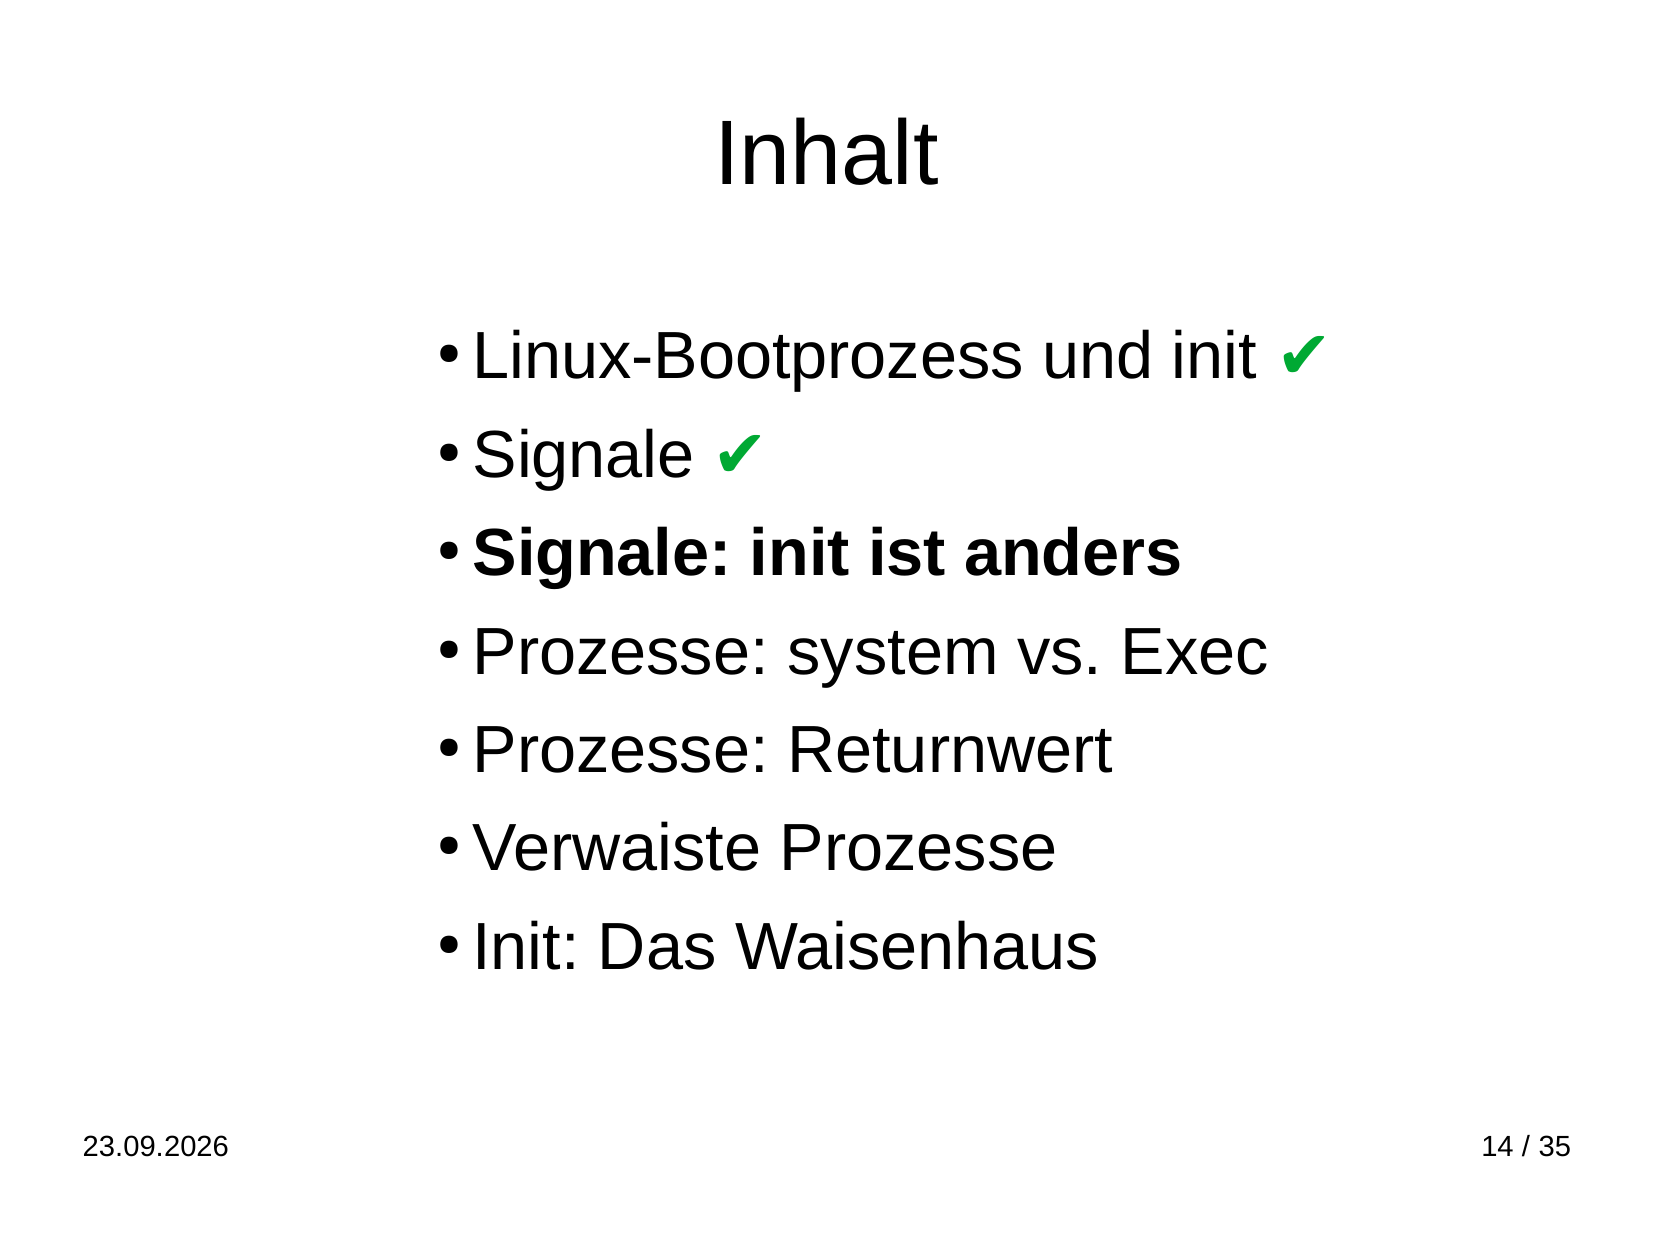

# Inhalt
Linux-Bootprozess und init ✔
Signale ✔
Signale: init ist anders
Prozesse: system vs. Exec
Prozesse: Returnwert
Verwaiste Prozesse
Init: Das Waisenhaus